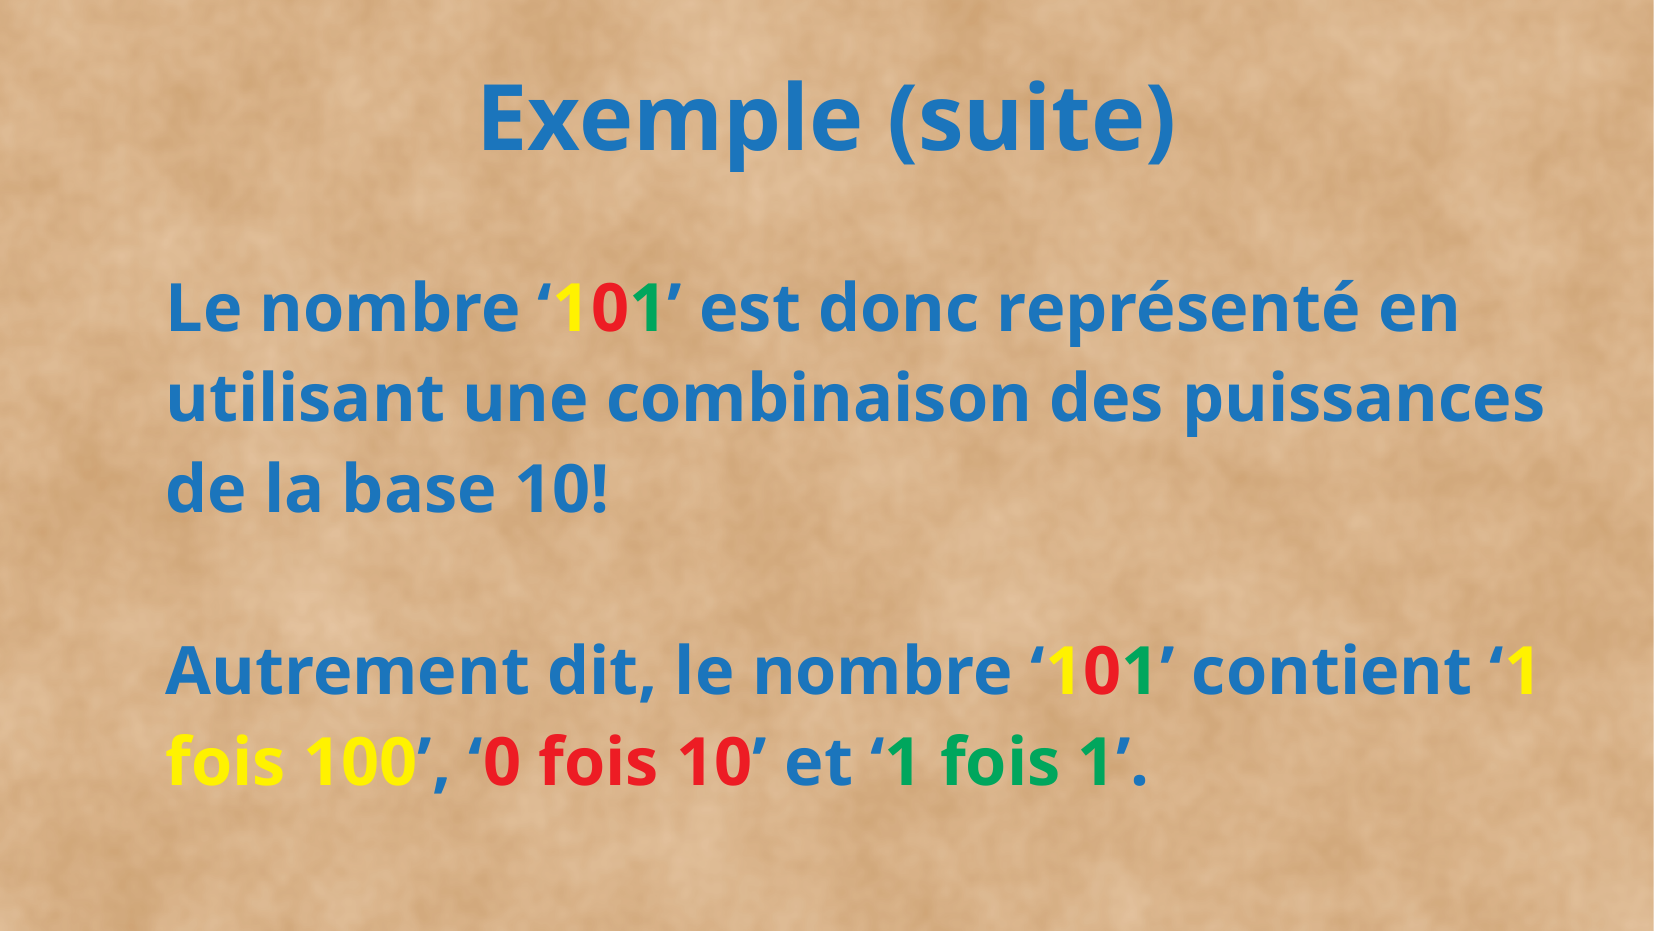

# Exemple (suite)
Le nombre ‘101’ est donc représenté en utilisant une combinaison des puissances de la base 10!
Autrement dit, le nombre ‘101’ contient ‘1 fois 100’, ‘0 fois 10’ et ‘1 fois 1’.